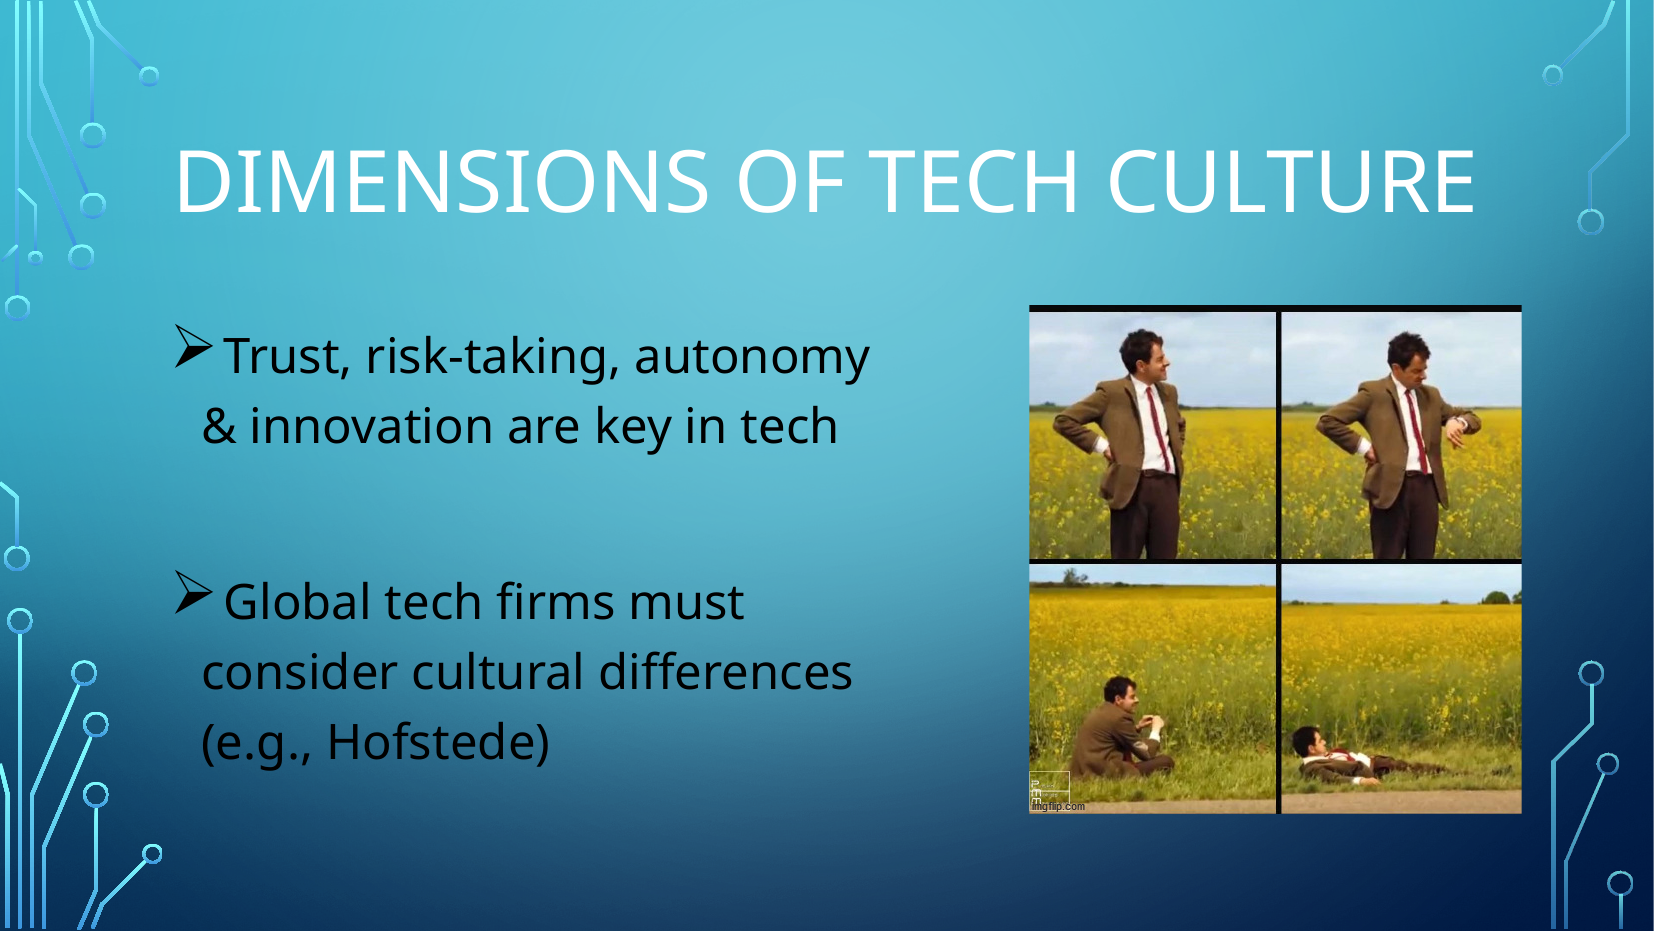

# Dimensions of Tech Culture
 Trust, risk-taking, autonomy & innovation are key in tech
 Global tech firms must consider cultural differences (e.g., Hofstede)